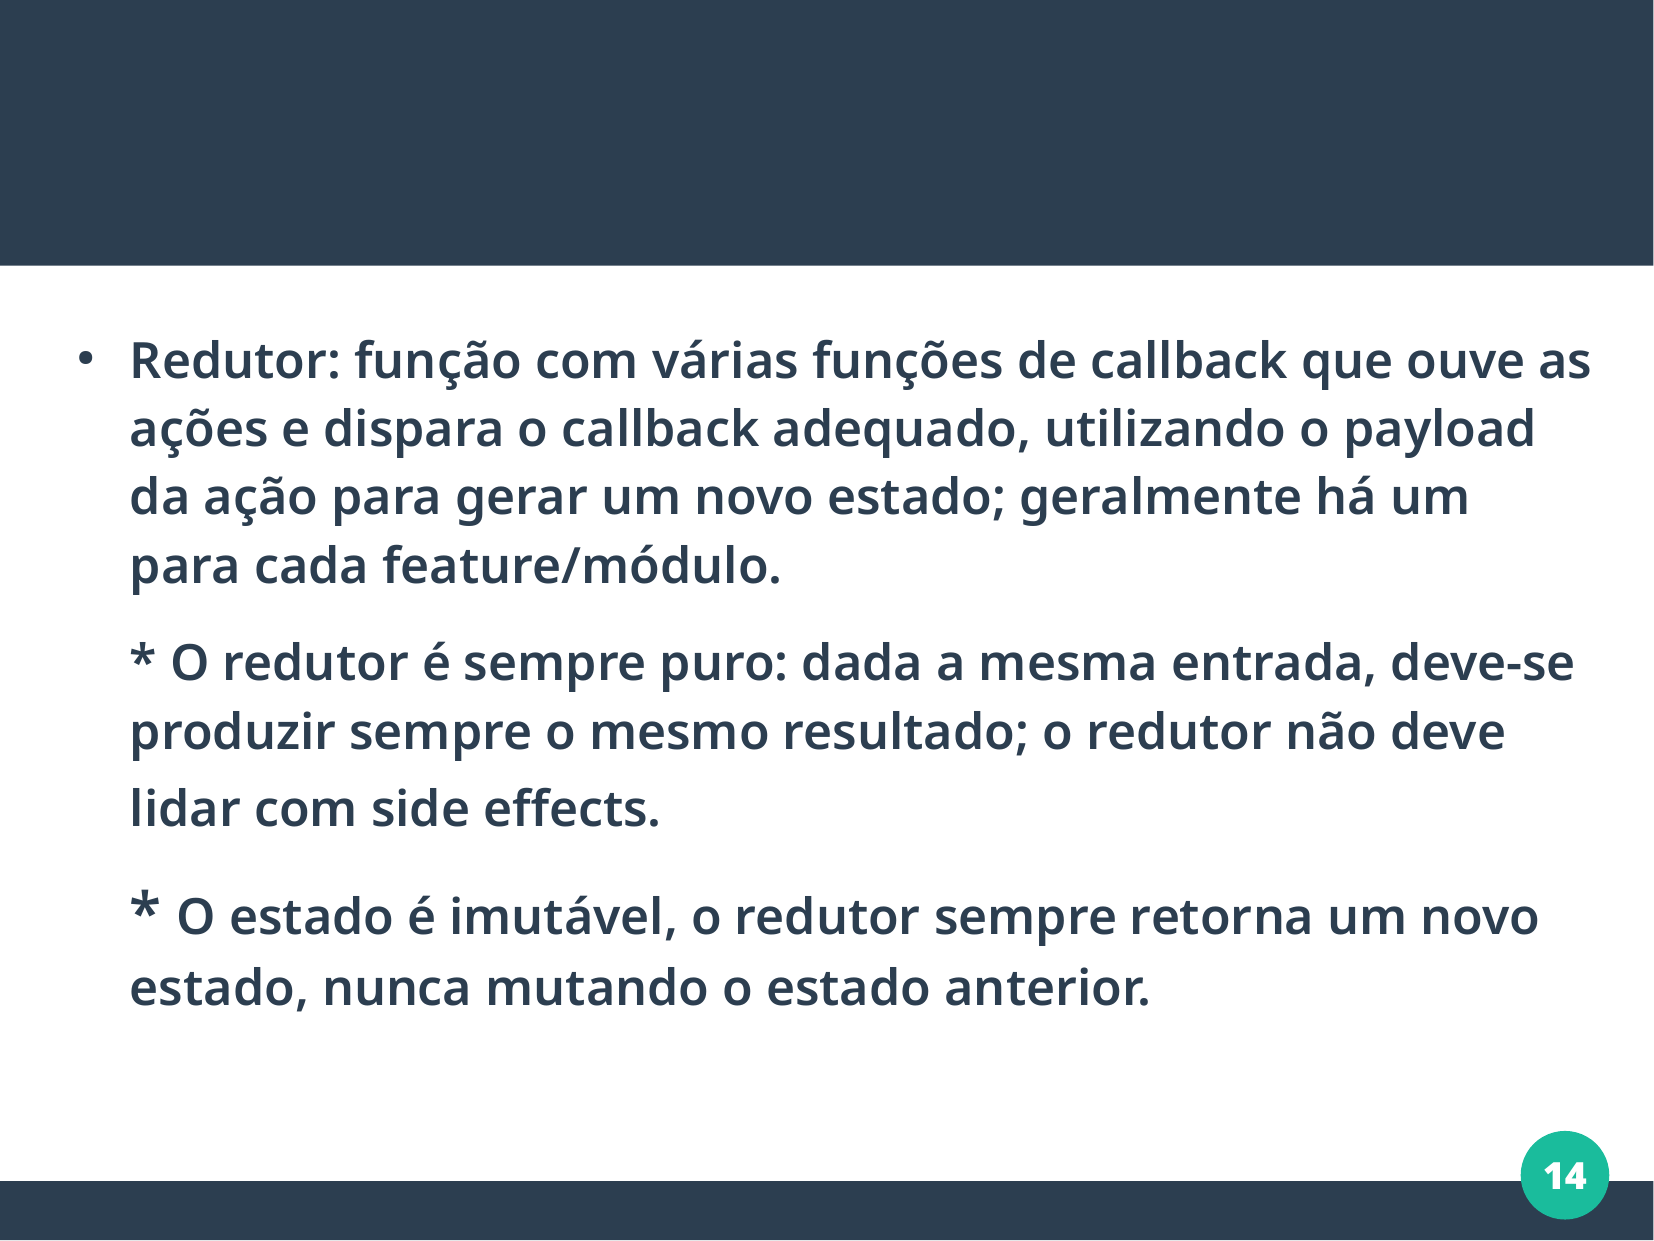

#
Redutor: função com várias funções de callback que ouve as ações e dispara o callback adequado, utilizando o payload da ação para gerar um novo estado; geralmente há um para cada feature/módulo.
* O redutor é sempre puro: dada a mesma entrada, deve-se produzir sempre o mesmo resultado; o redutor não deve lidar com side effects.
* O estado é imutável, o redutor sempre retorna um novo estado, nunca mutando o estado anterior.
14